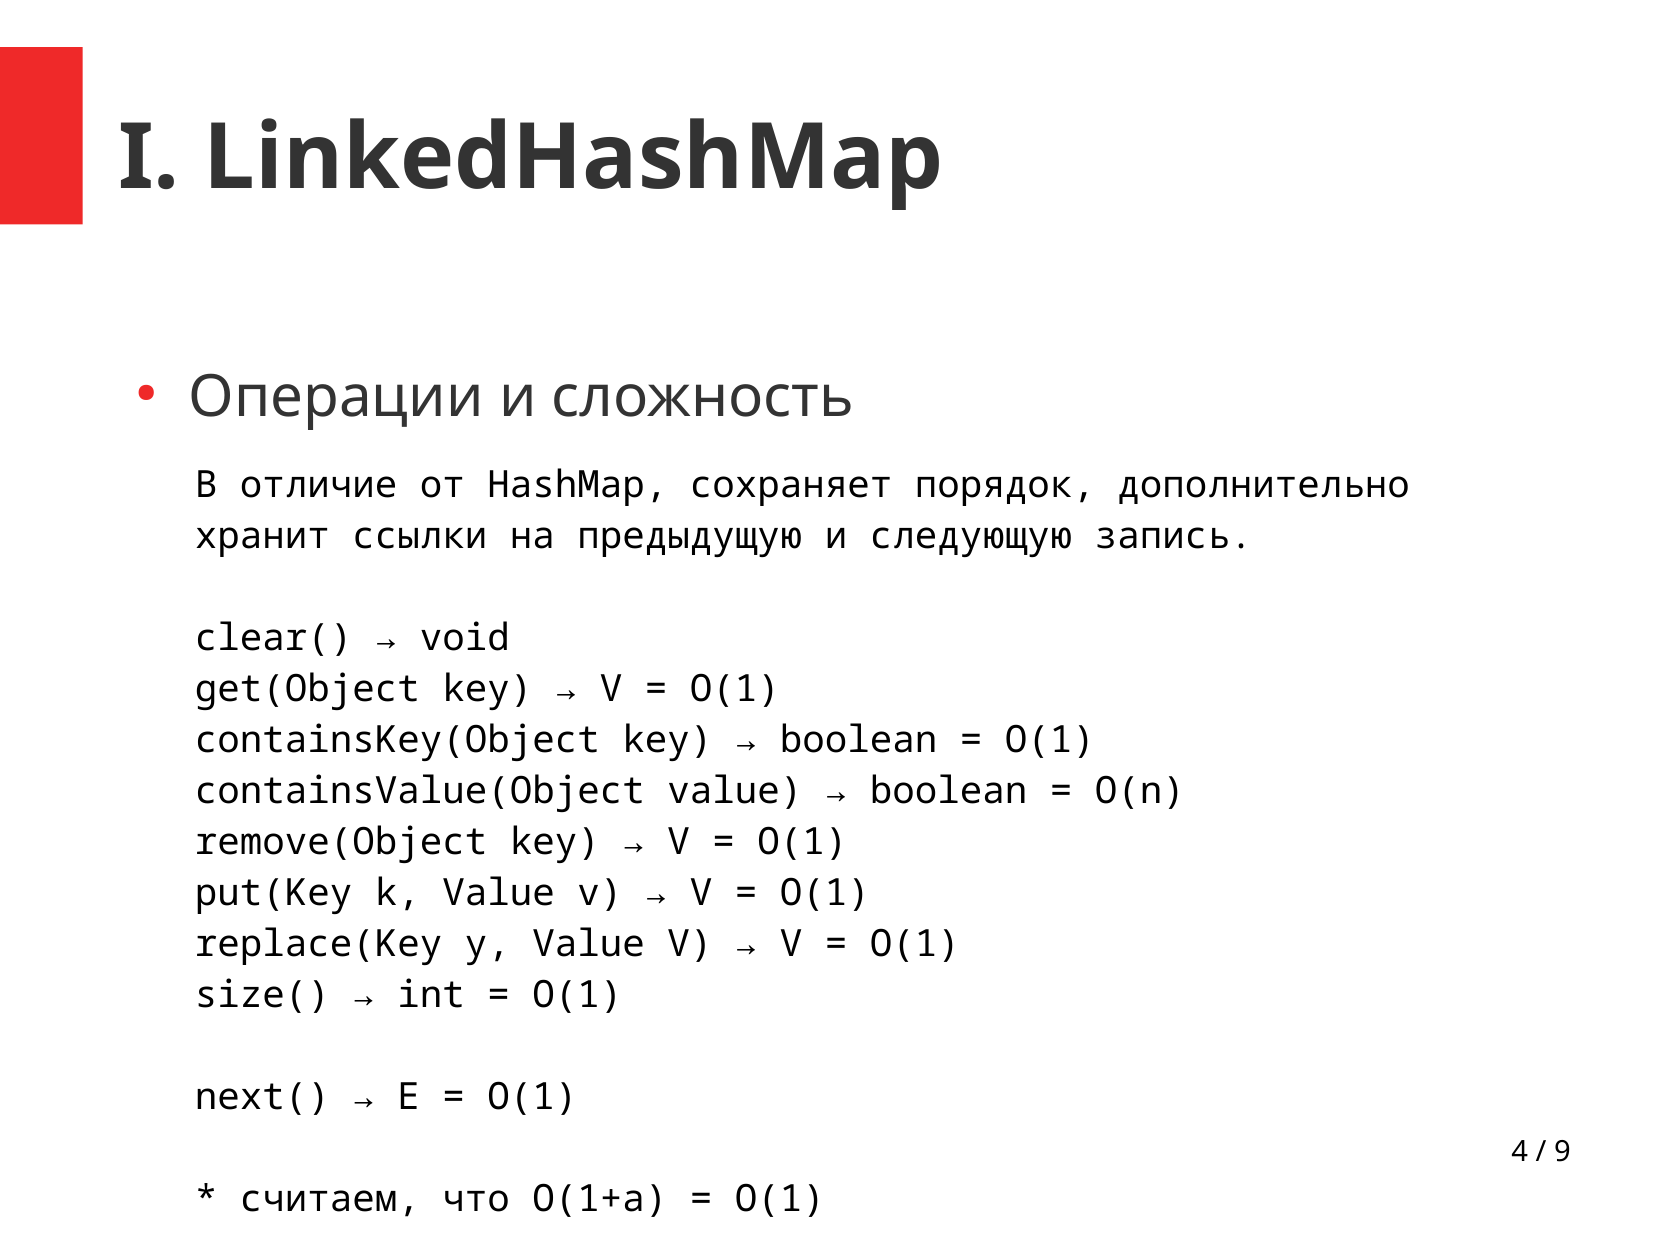

# I. LinkedHashMap
Операции и сложность
В отличие от HashMap, сохраняет порядок, дополнительно хранит ссылки на предыдущую и следующую запись.
clear() → void
get(Object key) → V = O(1)
containsKey(Object key) → boolean = O(1)
containsValue(Object value) → boolean = O(n)
remove(Object key) → V = O(1)
put(Key k, Value v) → V = O(1)
replace(Key y, Value V) → V = O(1)
size() → int = O(1)
next() → E = O(1)
* считаем, что O(1+a) = O(1)
4